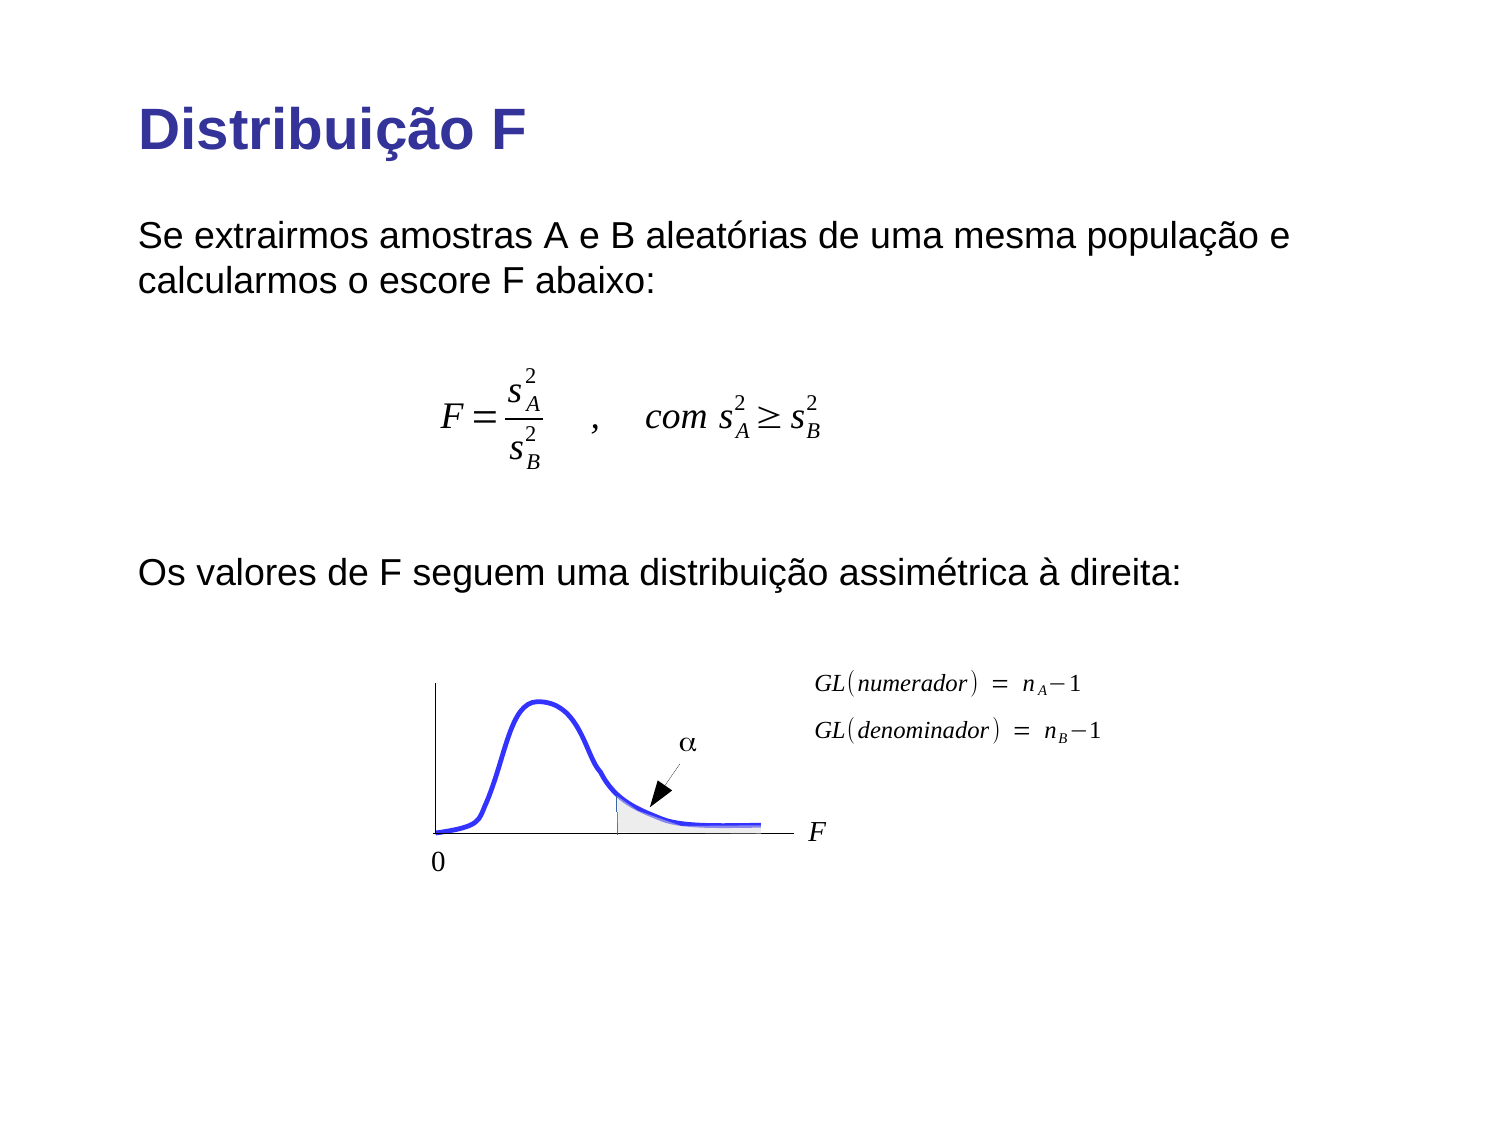

Distribuição F
Se extrairmos amostras A e B aleatórias de uma mesma população e calcularmos o escore F abaixo:
Os valores de F seguem uma distribuição assimétrica à direita: